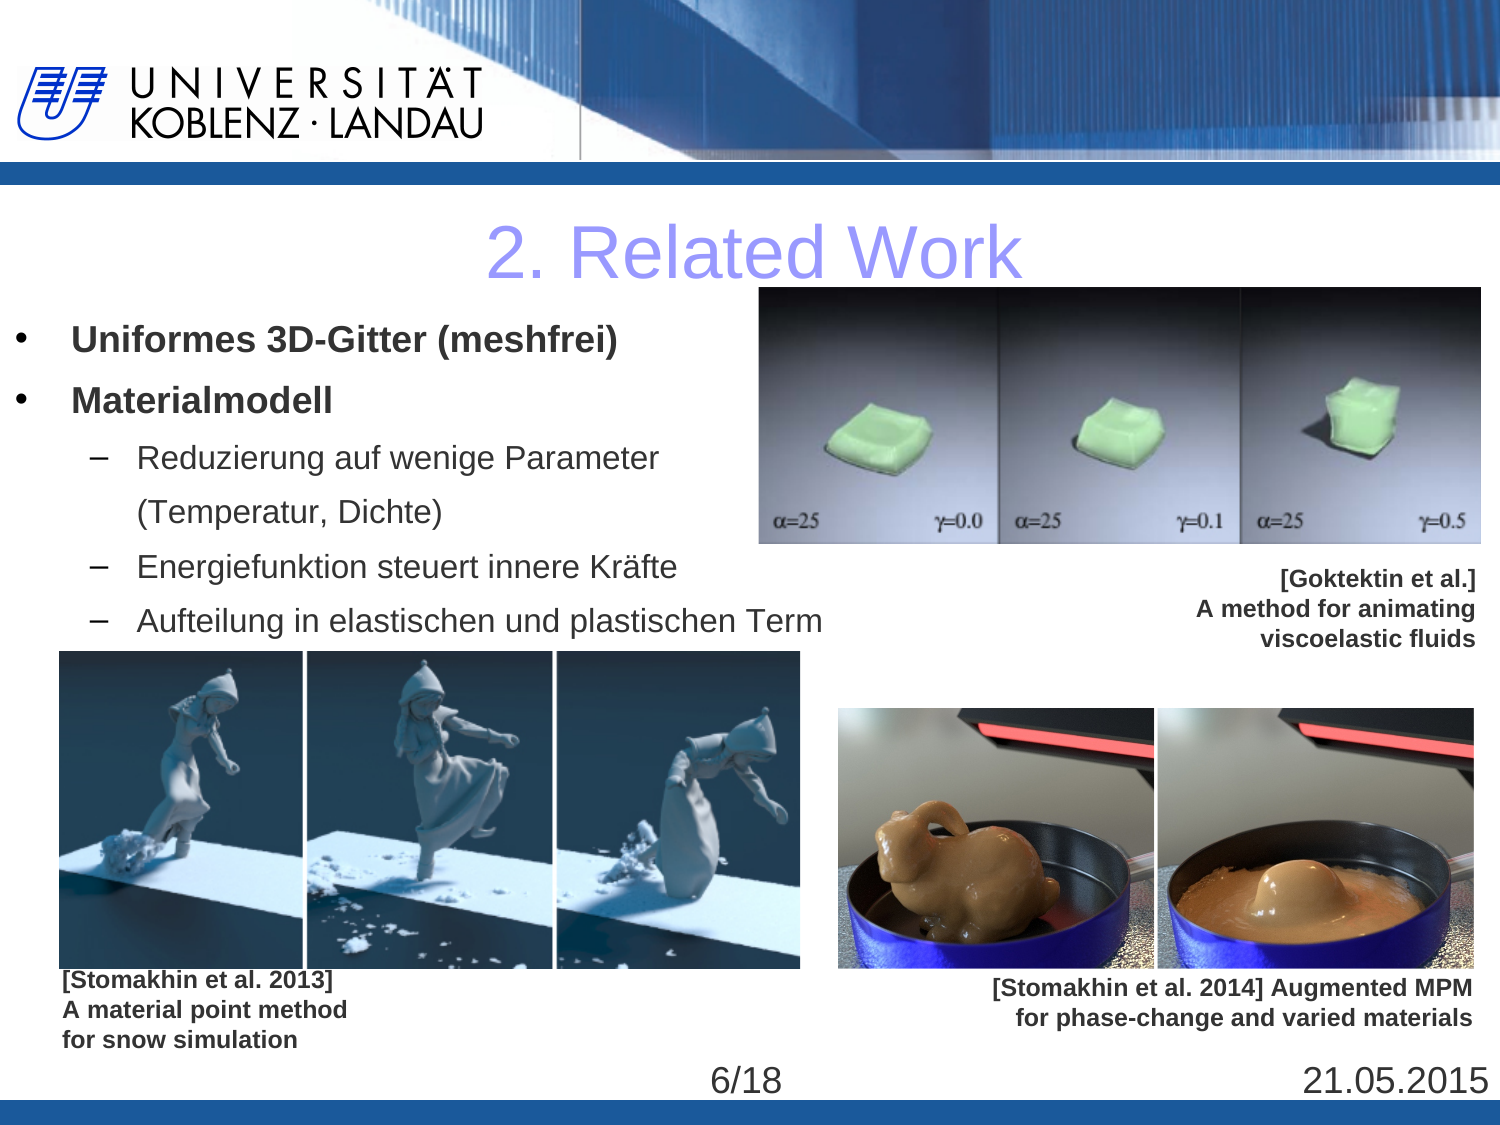

# 2. Related Work
Uniformes 3D-Gitter (meshfrei)
Materialmodell
Reduzierung auf wenige Parameter
(Temperatur, Dichte)
Energiefunktion steuert innere Kräfte
Aufteilung in elastischen und plastischen Term
[Goktektin et al.]
A method for animating
 viscoelastic fluids
[Stomakhin et al. 2013]
A material point method
for snow simulation
[Stomakhin et al. 2014] Augmented MPM
for phase-change and varied materials
21.05.2015